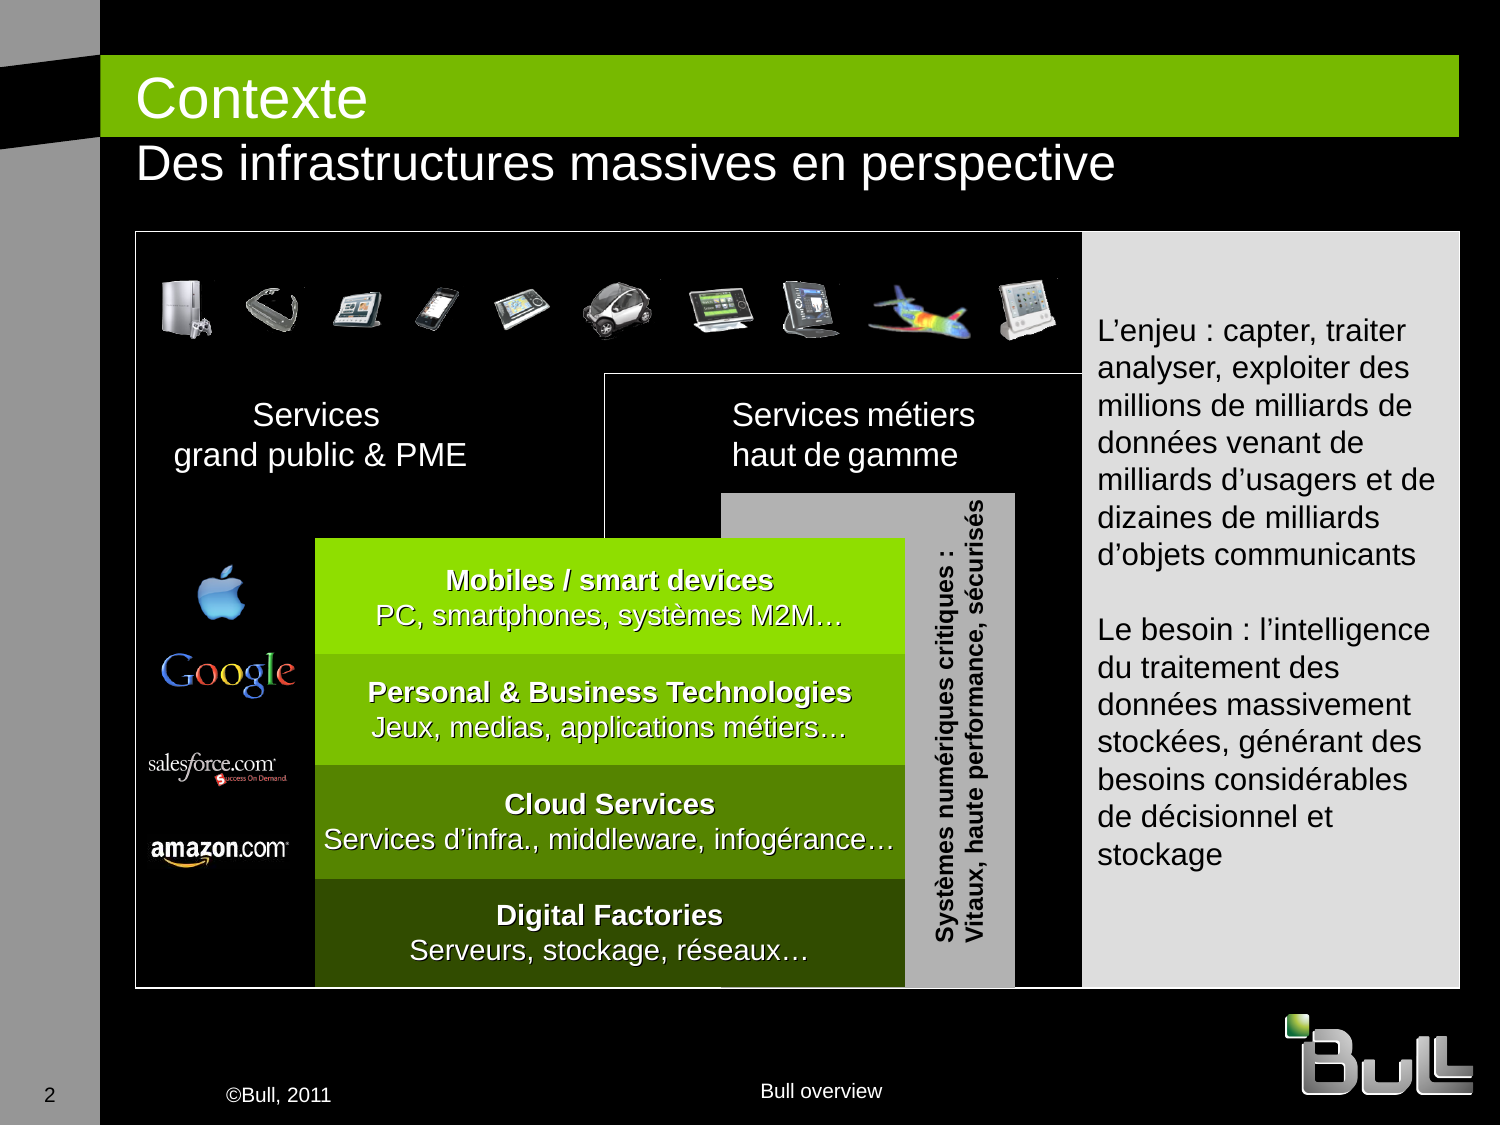

# Contexte Des infrastructures massives en perspective
L’enjeu : capter, traiter analyser, exploiter des millions de milliards de données venant de milliards d’usagers et de dizaines de milliards d’objets communicants
Le besoin : l’intelligence du traitement des données massivement stockées, générant des besoins considérables de décisionnel et stockage
Services
grand public & PME
Services métiers
haut de gamme
Mobiles / smart devices
PC, smartphones, systèmes M2M…
Personal & Business Technologies
Jeux, medias, applications métiers…
B2B haut de gamme
Systèmes numériques critiques :
Vitaux, haute performance, sécurisés
Cloud Services
Services d’infra., middleware, infogérance…
Digital Factories
Serveurs, stockage, réseaux…